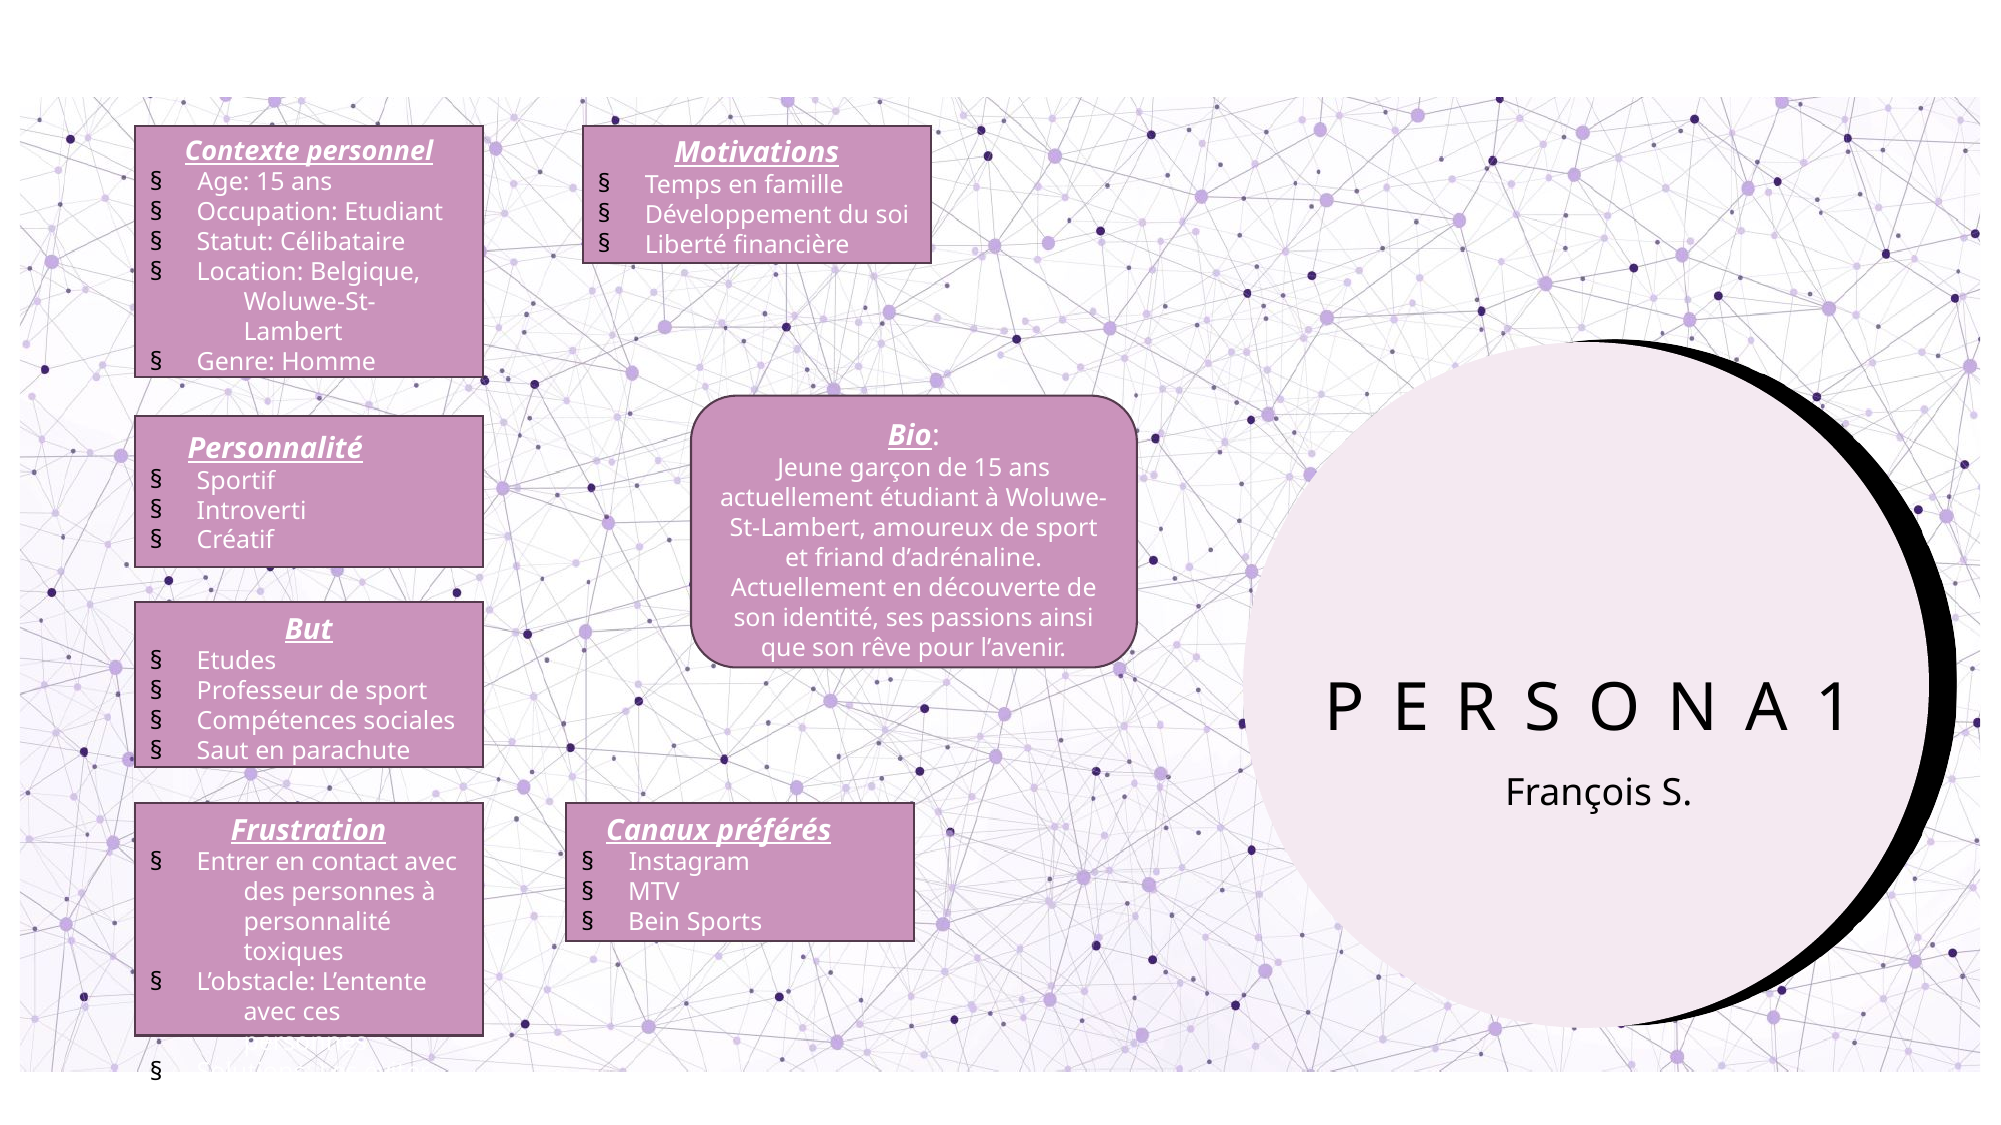

Contexte personnel
 Age: 15 ans
Occupation: Etudiant
Statut: Célibataire
Location: Belgique, Woluwe-St-Lambert
Genre: Homme
Motivations
Temps en famille
Développement du soi
Liberté financière
Bio:
Jeune garçon de 15 ans actuellement étudiant à Woluwe-St-Lambert, amoureux de sport et friand d’adrénaline.
Actuellement en découverte de son identité, ses passions ainsi que son rêve pour l’avenir.
Personnalité
Sportif
Introverti
Créatif
Persona1
But
Etudes
Professeur de sport
Compétences sociales
Saut en parachute
François S.
Frustration
Entrer en contact avec des personnes à personnalité toxiques
L’obstacle: L’entente avec ces personnes
Solutions: Les éviter
Canaux préférés
 Instagram
MTV
Bein Sports